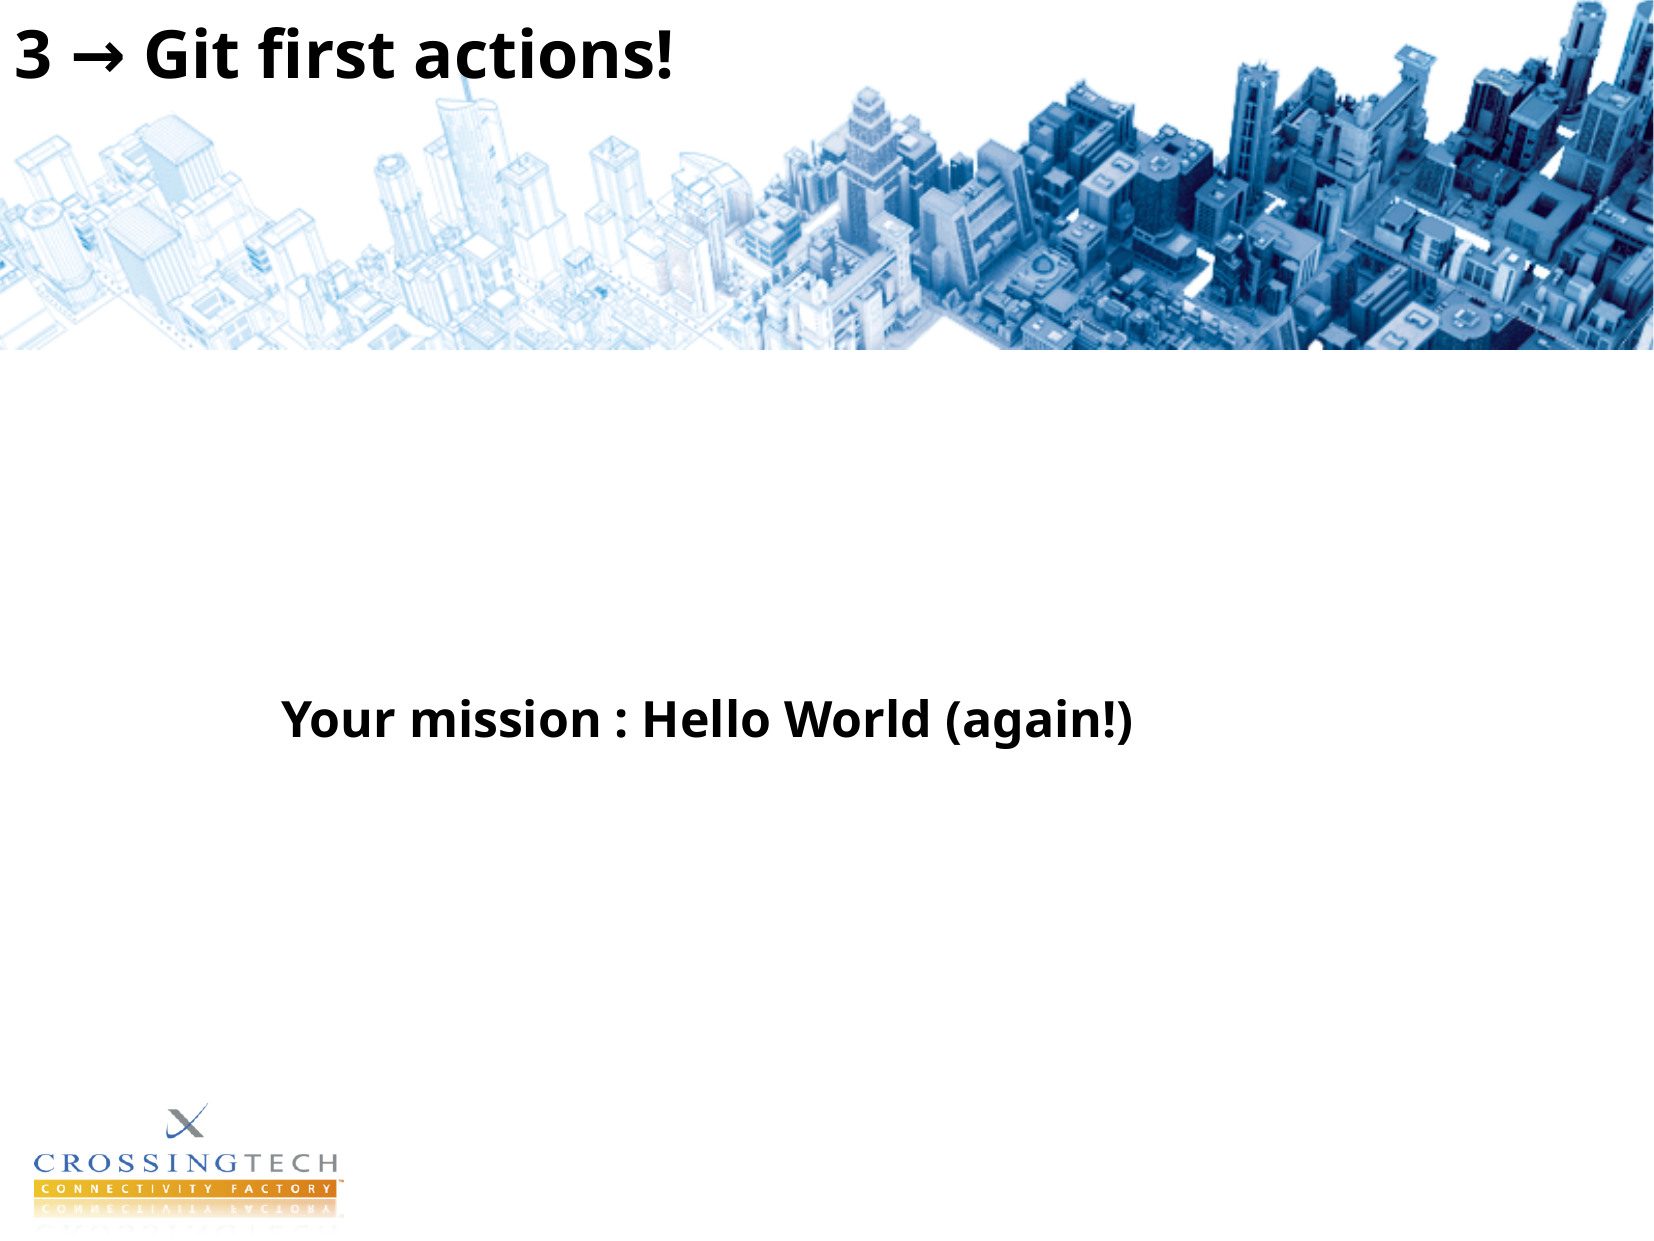

3 → Git first actions!
Your mission : Hello World (again!)